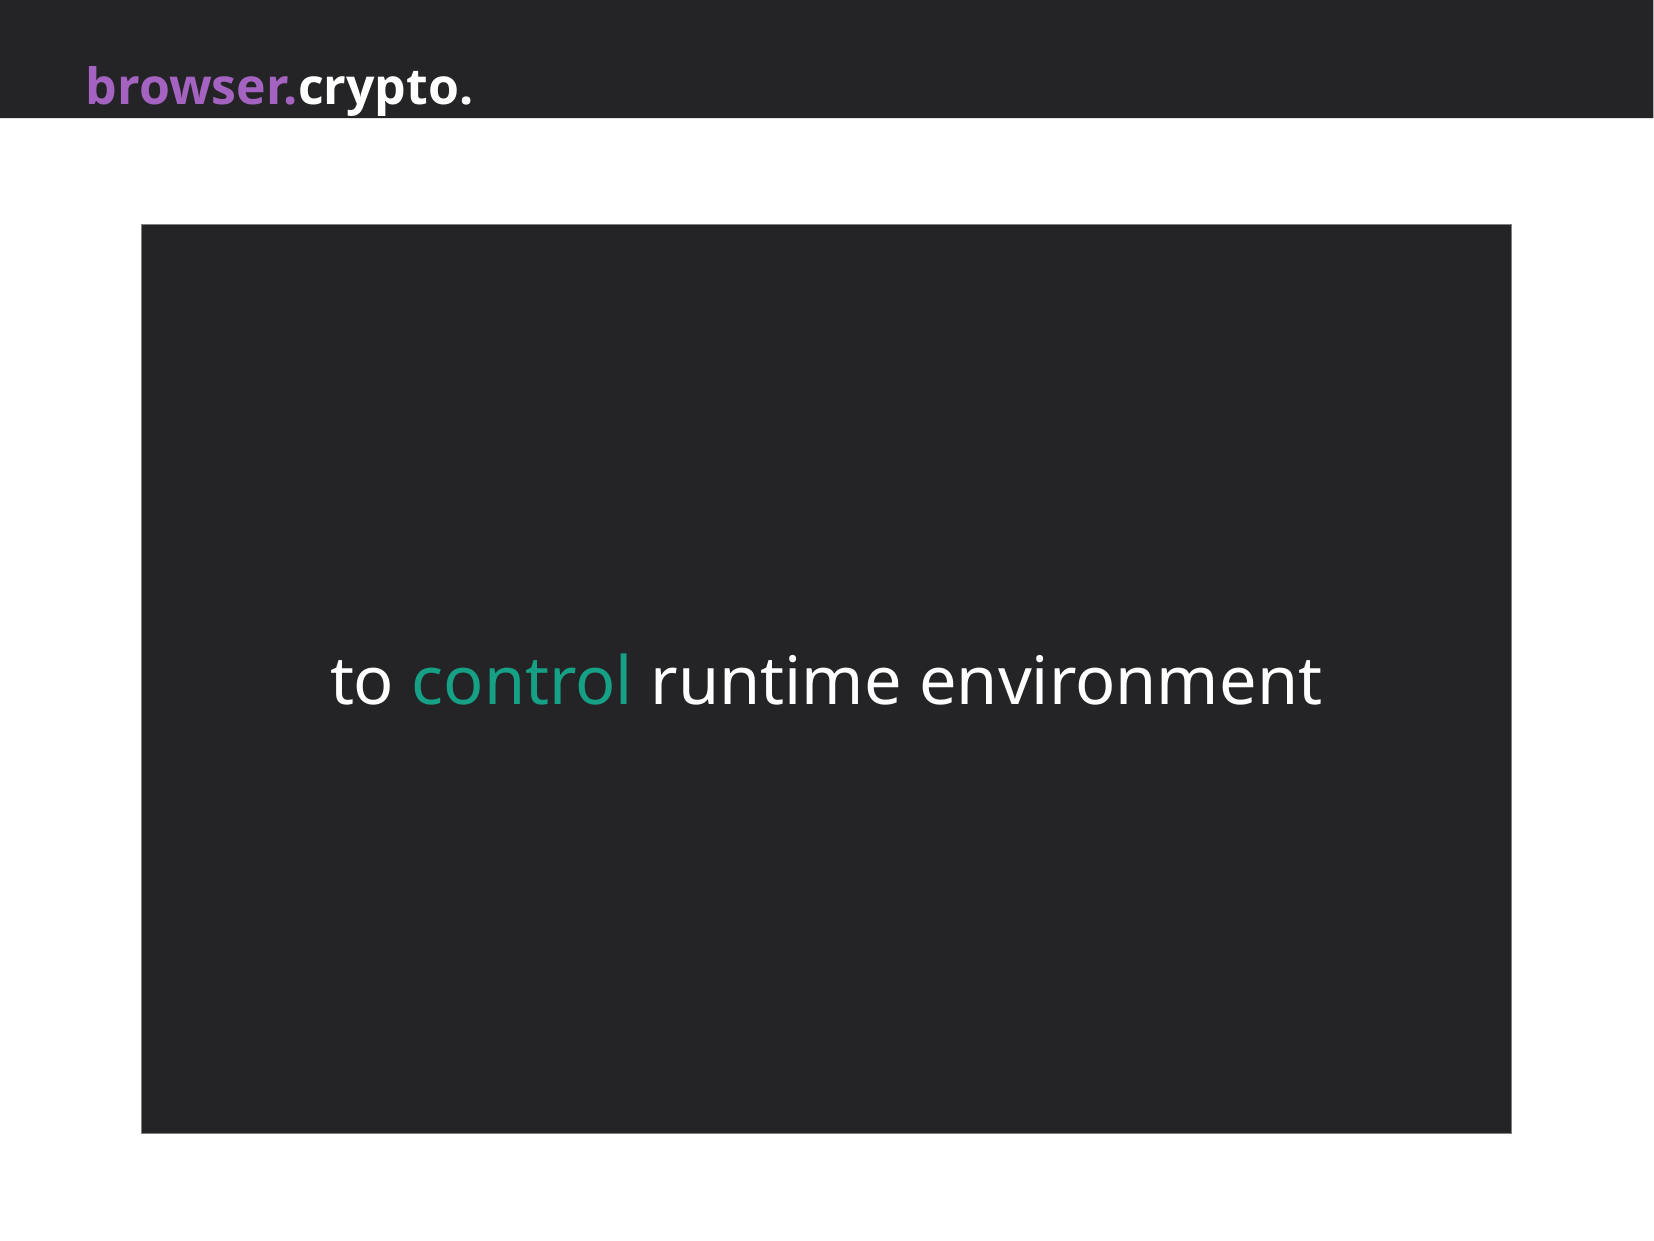

browser.crypto.
to control runtime environment
big integer support
bit-fiddling deluxe
asm.js